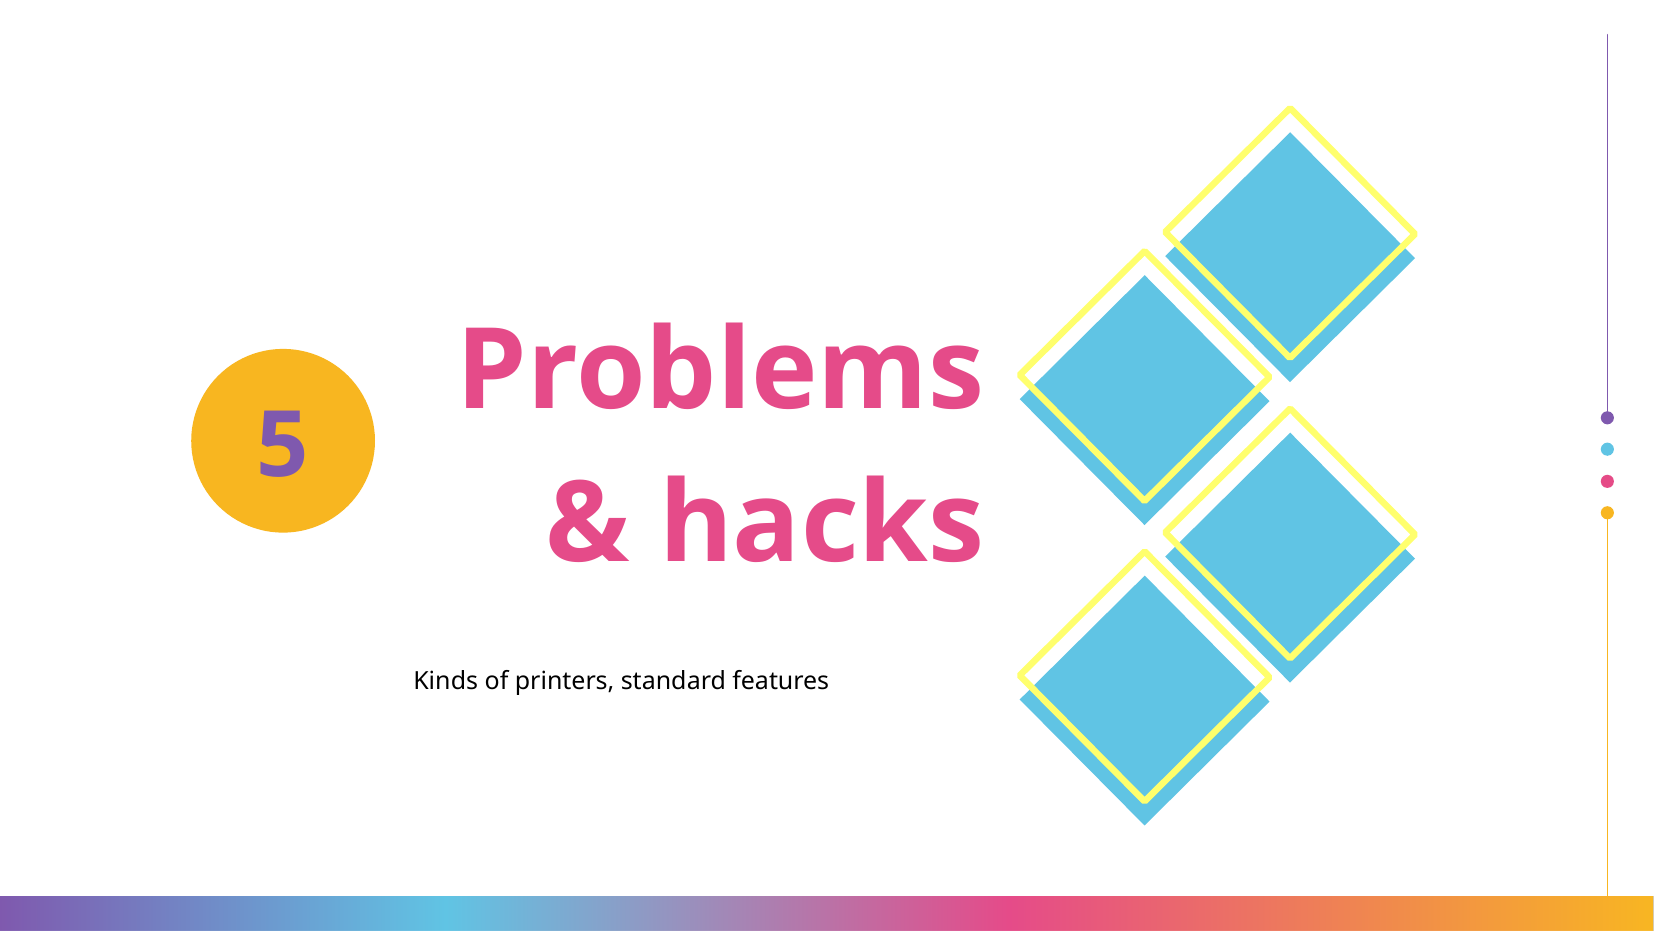

# Problems & hacks
5
Kinds of printers, standard features